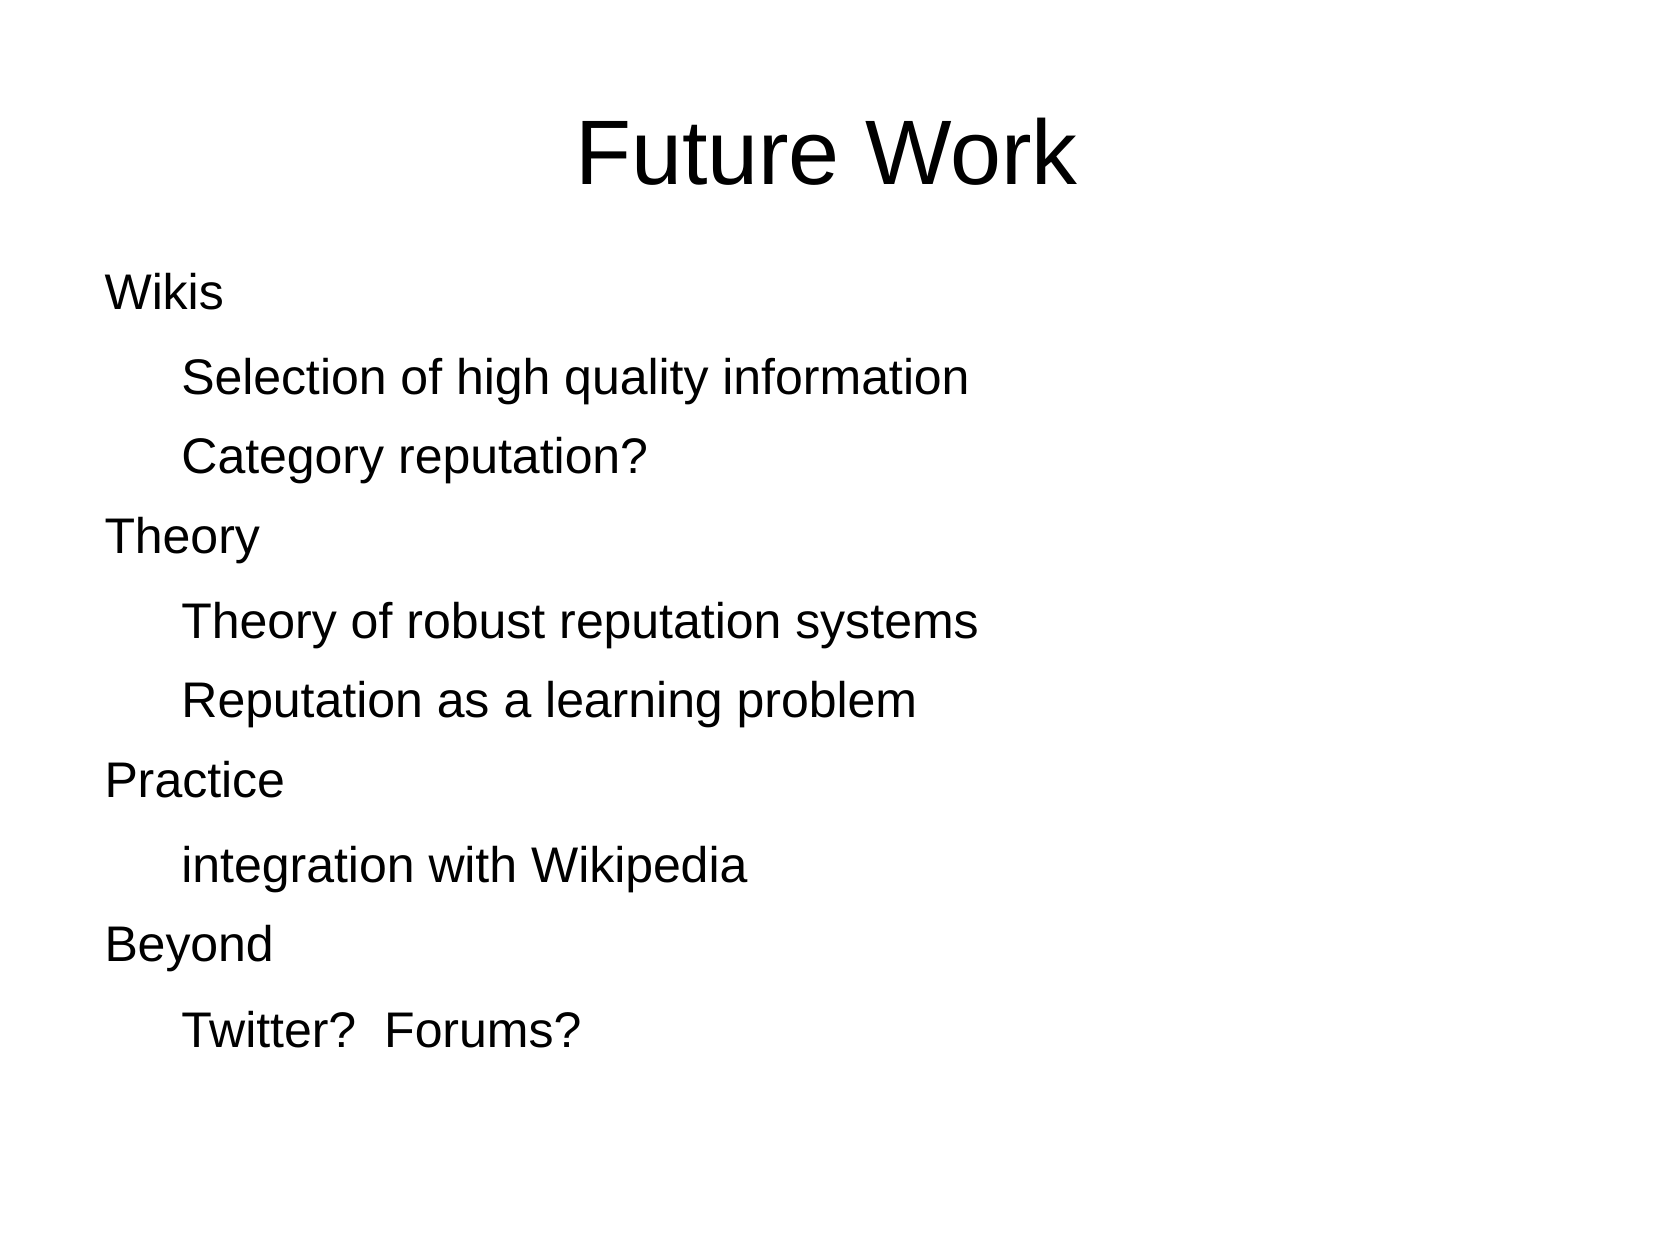

# Future Work
Wikis
Selection of high quality information
Category reputation?
Theory
Theory of robust reputation systems
Reputation as a learning problem
Practice
integration with Wikipedia
Beyond
Twitter? Forums?